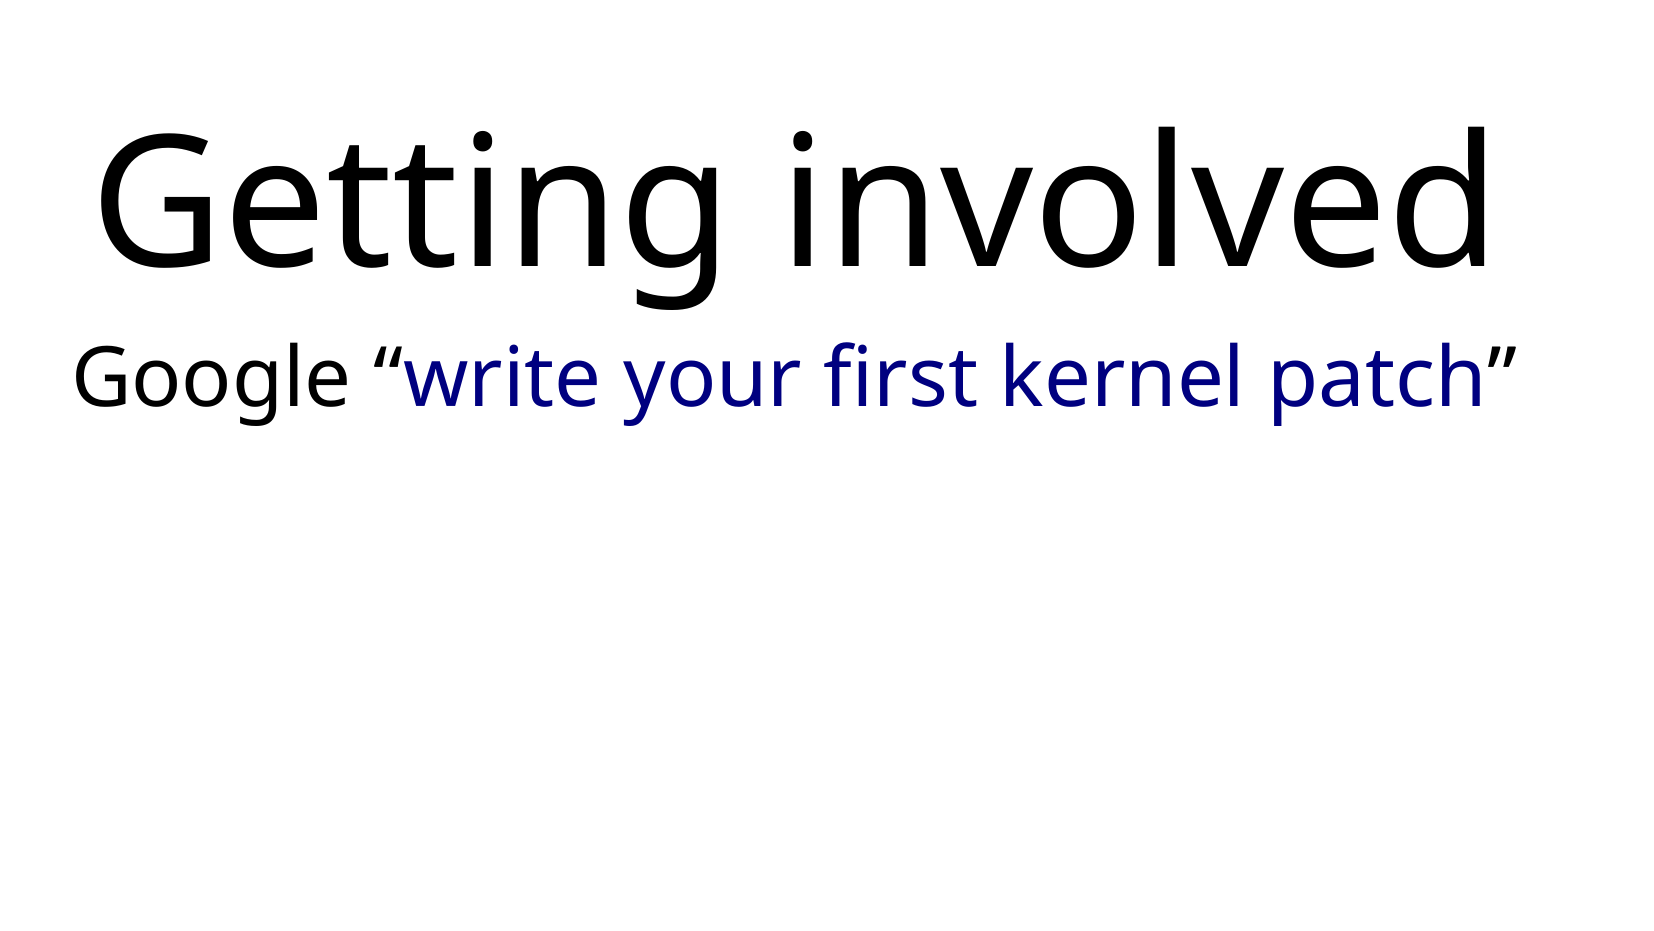

Getting involved
Google “write your first kernel patch”
2.6.20 to 2.6.24-rc8